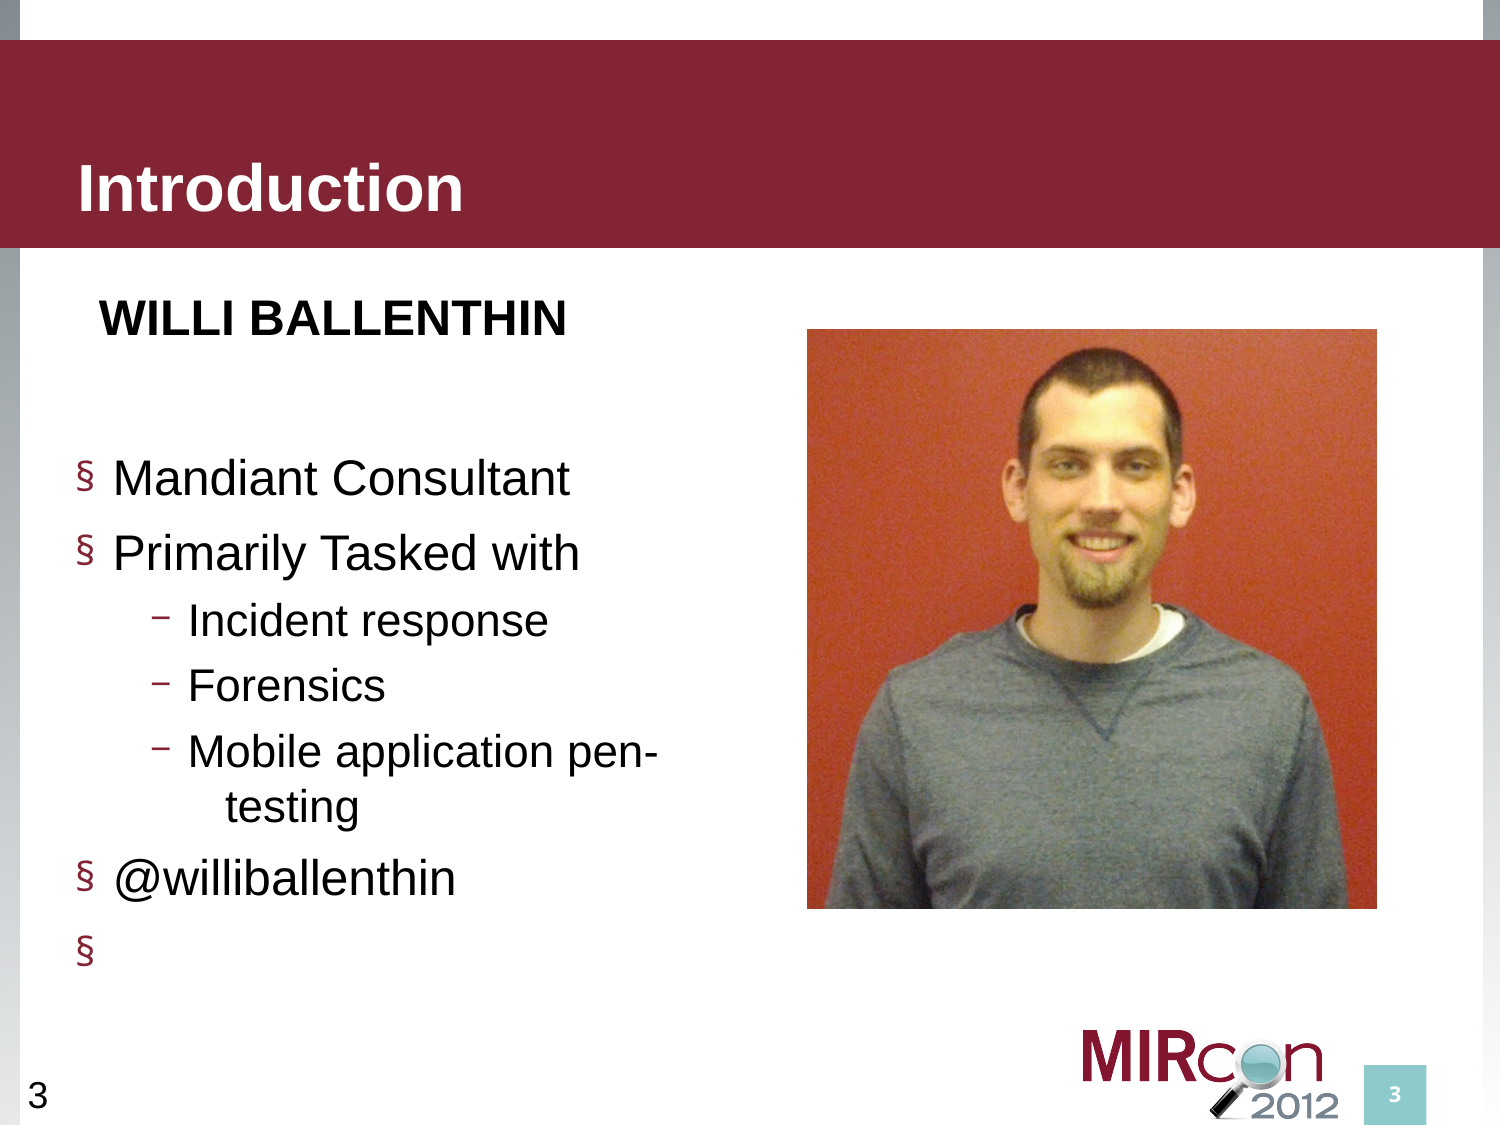

Introduction
# Willi Ballenthin
Mandiant Consultant
Primarily Tasked with
Incident response
Forensics
Mobile application pen-testing
@williballenthin